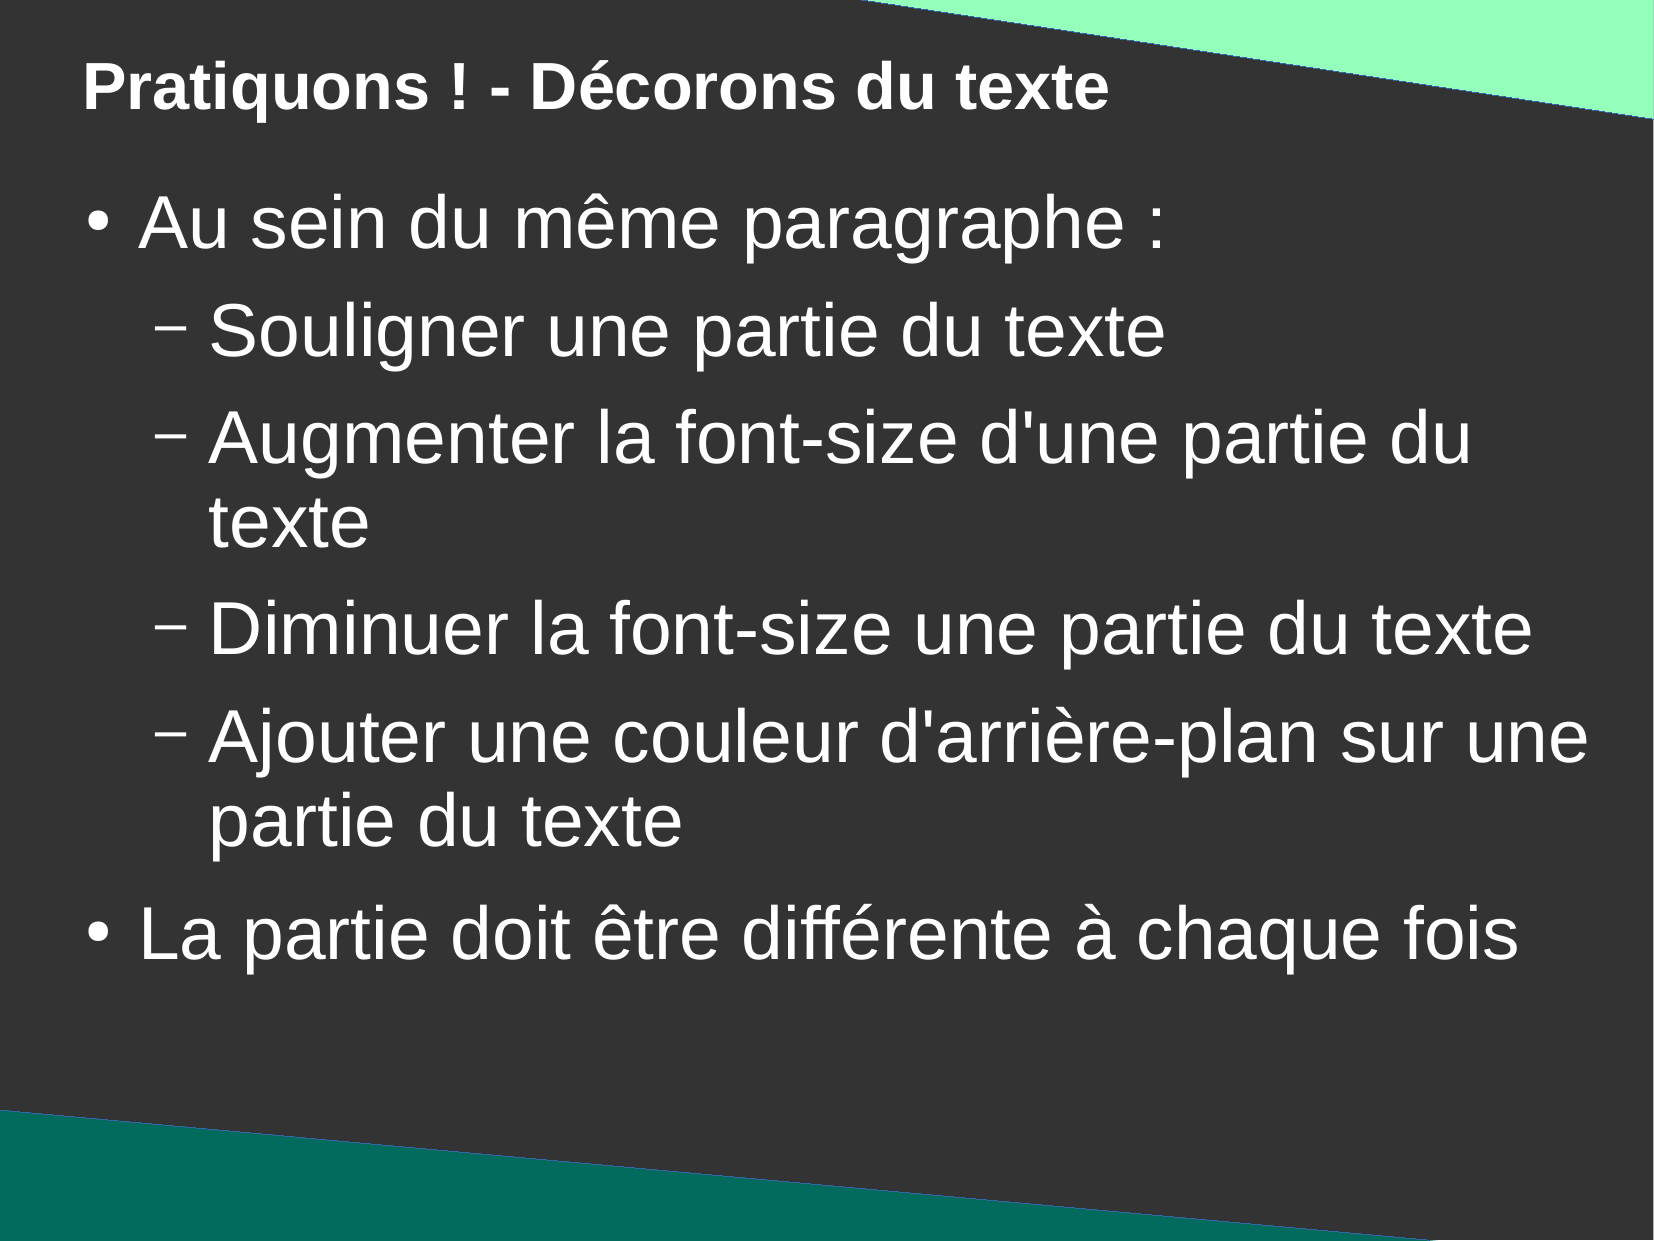

# Pratiquons ! - Décorons du texte
Au sein du même paragraphe :
Souligner une partie du texte
Augmenter la font-size d'une partie du texte
Diminuer la font-size une partie du texte
Ajouter une couleur d'arrière-plan sur une partie du texte
La partie doit être différente à chaque fois